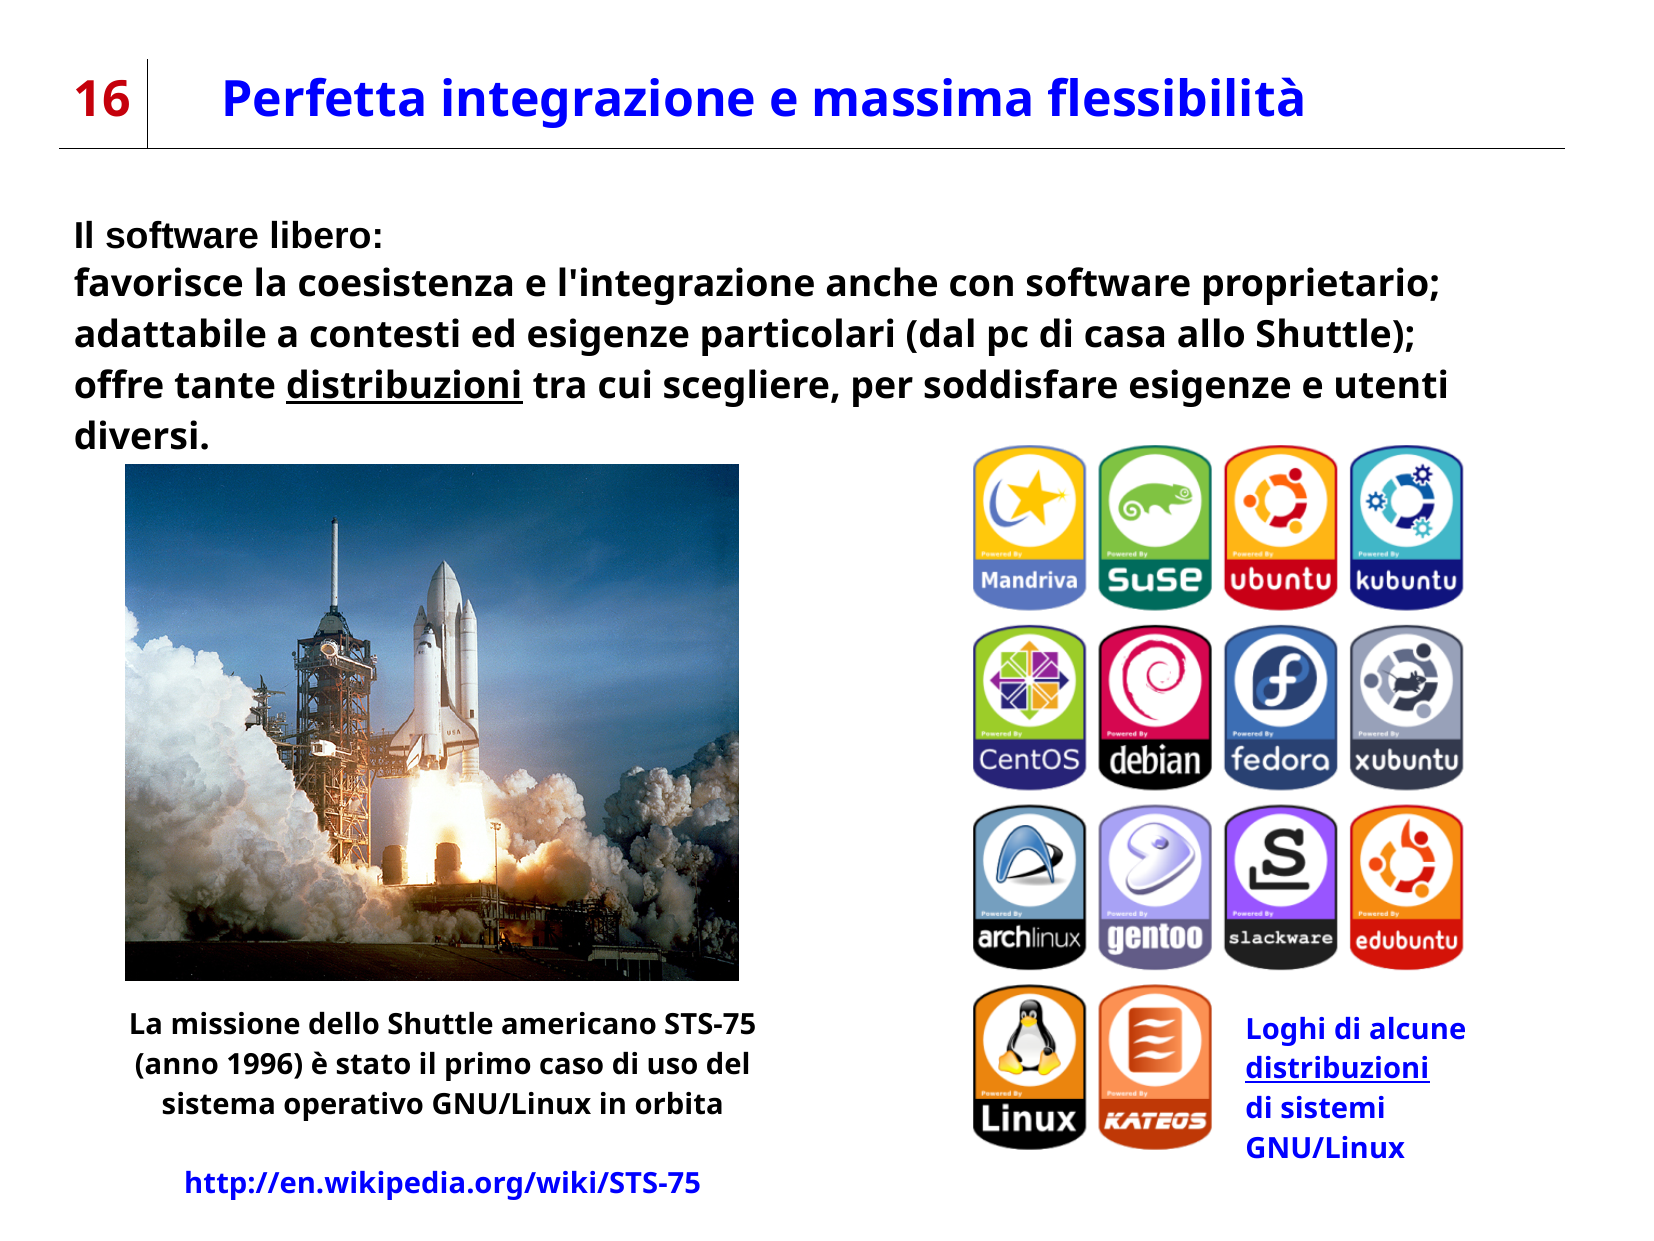

16		Perfetta integrazione e massima flessibilità
Il software libero:
favorisce la coesistenza e l'integrazione anche con software proprietario;
adattabile a contesti ed esigenze particolari (dal pc di casa allo Shuttle);
offre tante distribuzioni tra cui scegliere, per soddisfare esigenze e utenti diversi.
La missione dello Shuttle americano STS-75 (anno 1996) è stato il primo caso di uso del sistema operativo GNU/Linux in orbita
http://en.wikipedia.org/wiki/STS-75
Loghi di alcune
distribuzioni
di sistemi
GNU/Linux